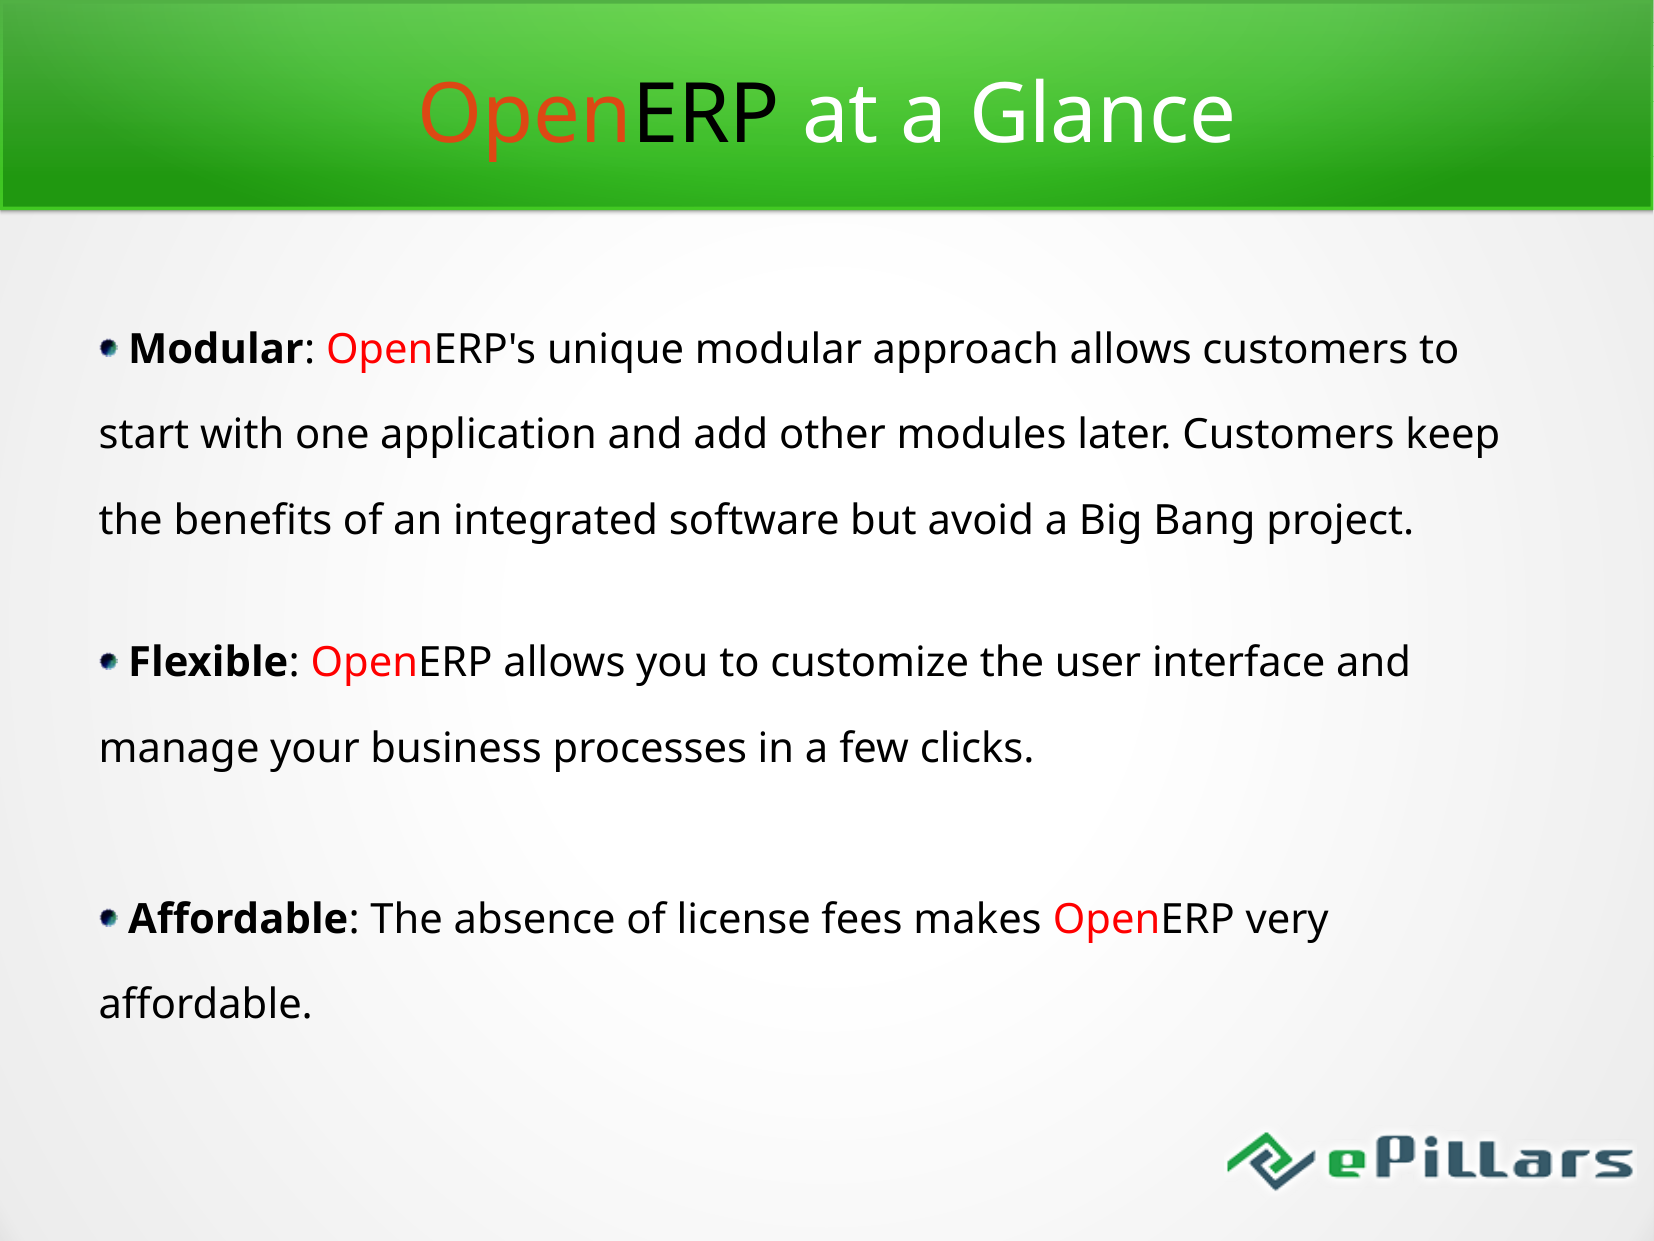

# OpenERP at a Glance
 Modular: OpenERP's unique modular approach allows customers to start with one application and add other modules later. Customers keep the benefits of an integrated software but avoid a Big Bang project.
 Flexible: OpenERP allows you to customize the user interface and manage your business processes in a few clicks.
 Affordable: The absence of license fees makes OpenERP very affordable.